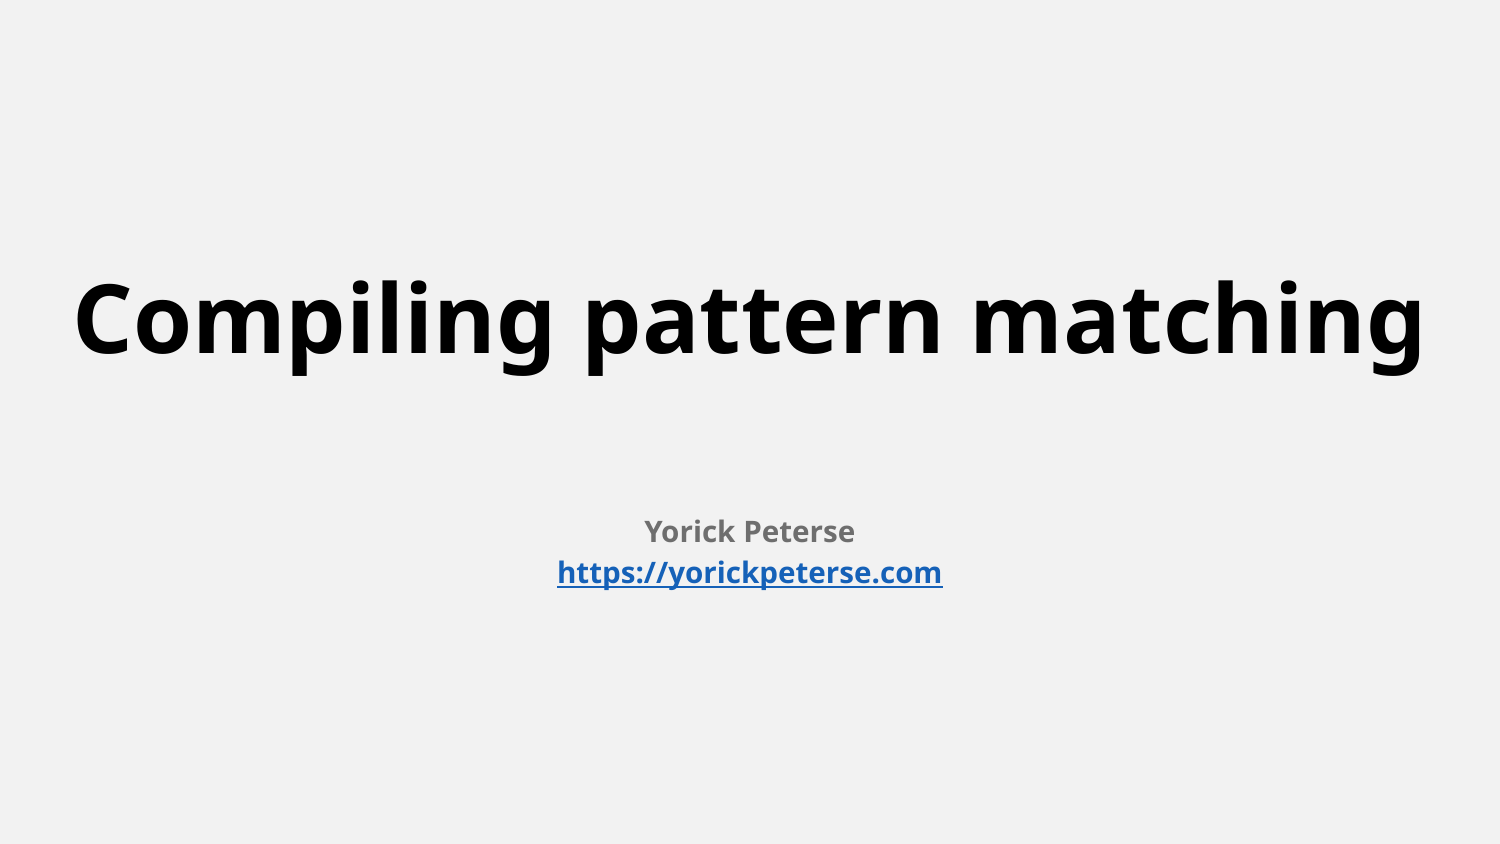

# Compiling pattern matching Yorick Peterse https://yorickpeterse.com